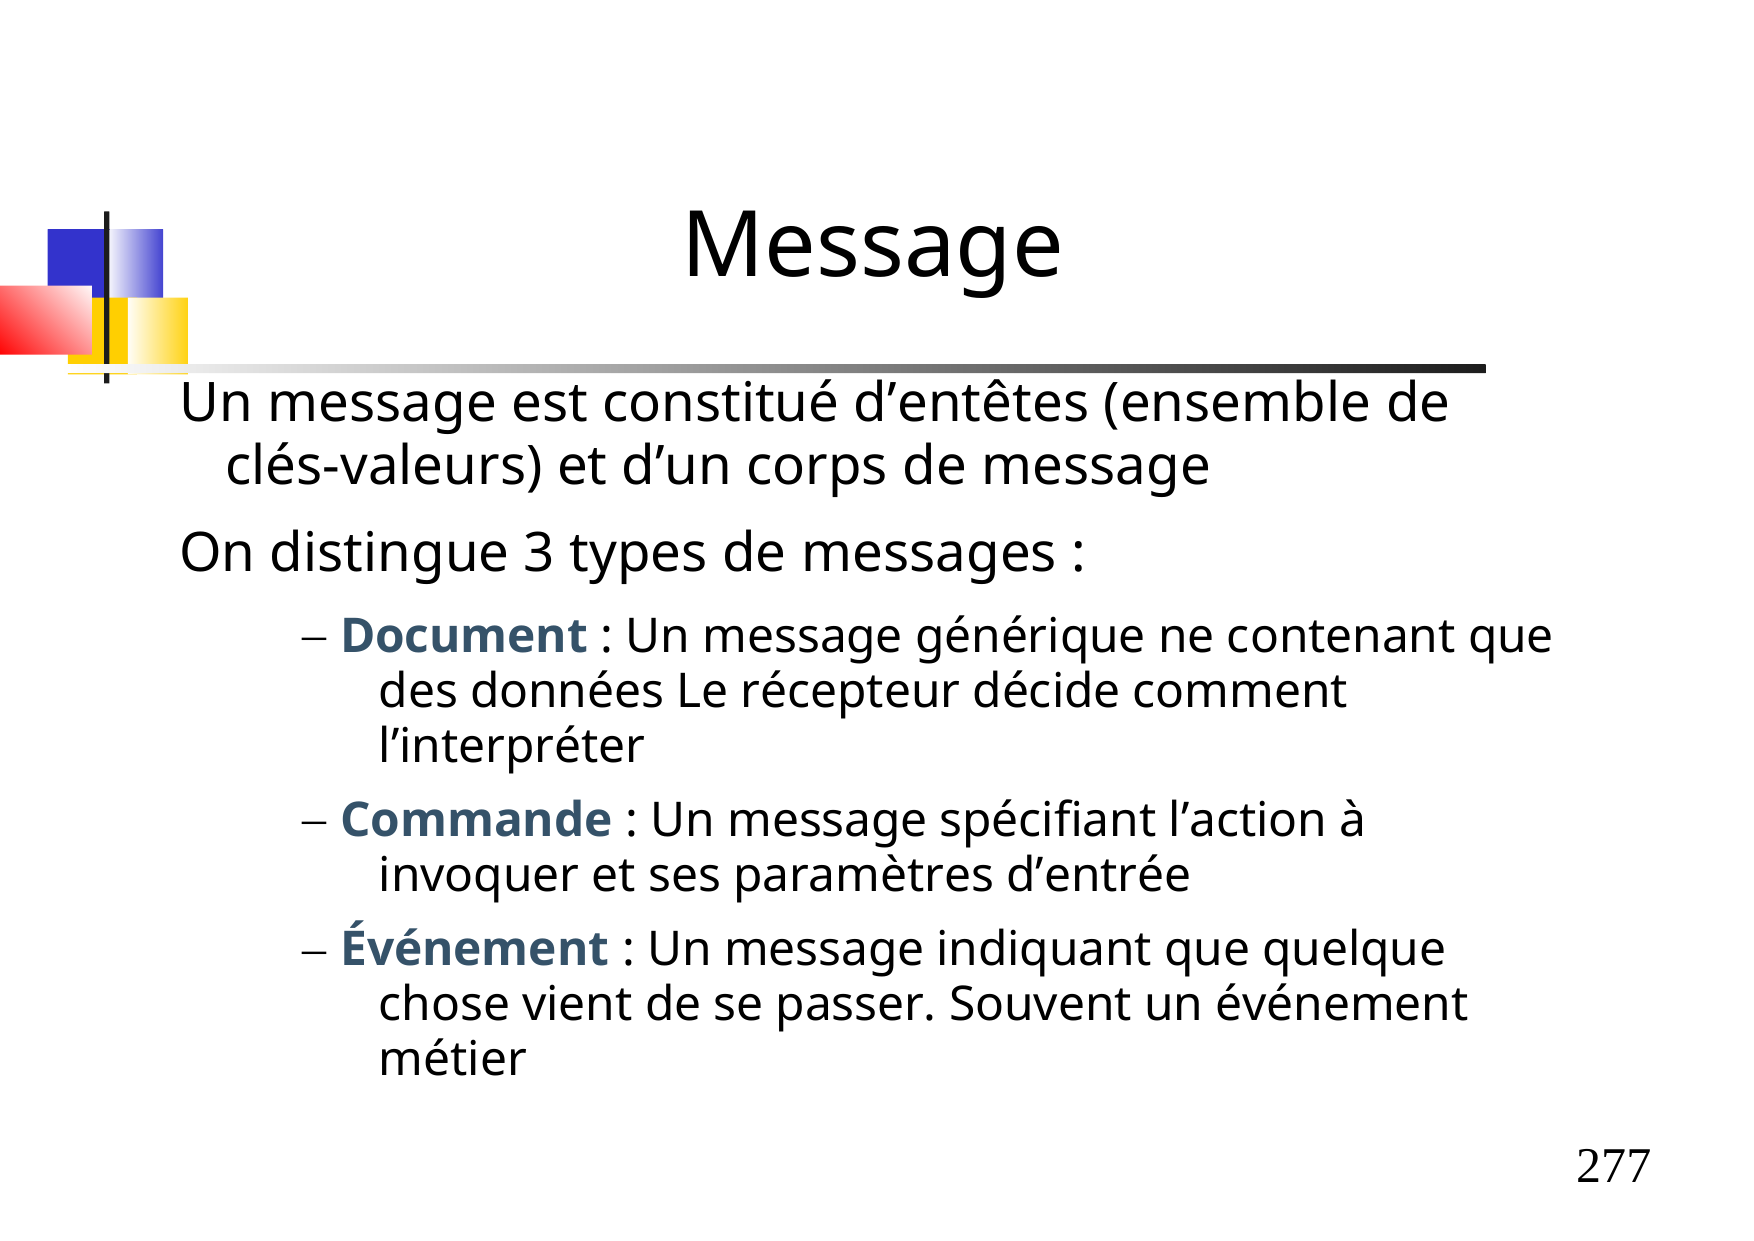

# Message
Un message est constitué d’entêtes (ensemble de clés-valeurs) et d’un corps de message
On distingue 3 types de messages :
Document : Un message générique ne contenant que des données Le récepteur décide comment l’interpréter
Commande : Un message spécifiant l’action à invoquer et ses paramètres d’entrée
Événement : Un message indiquant que quelque chose vient de se passer. Souvent un événement métier